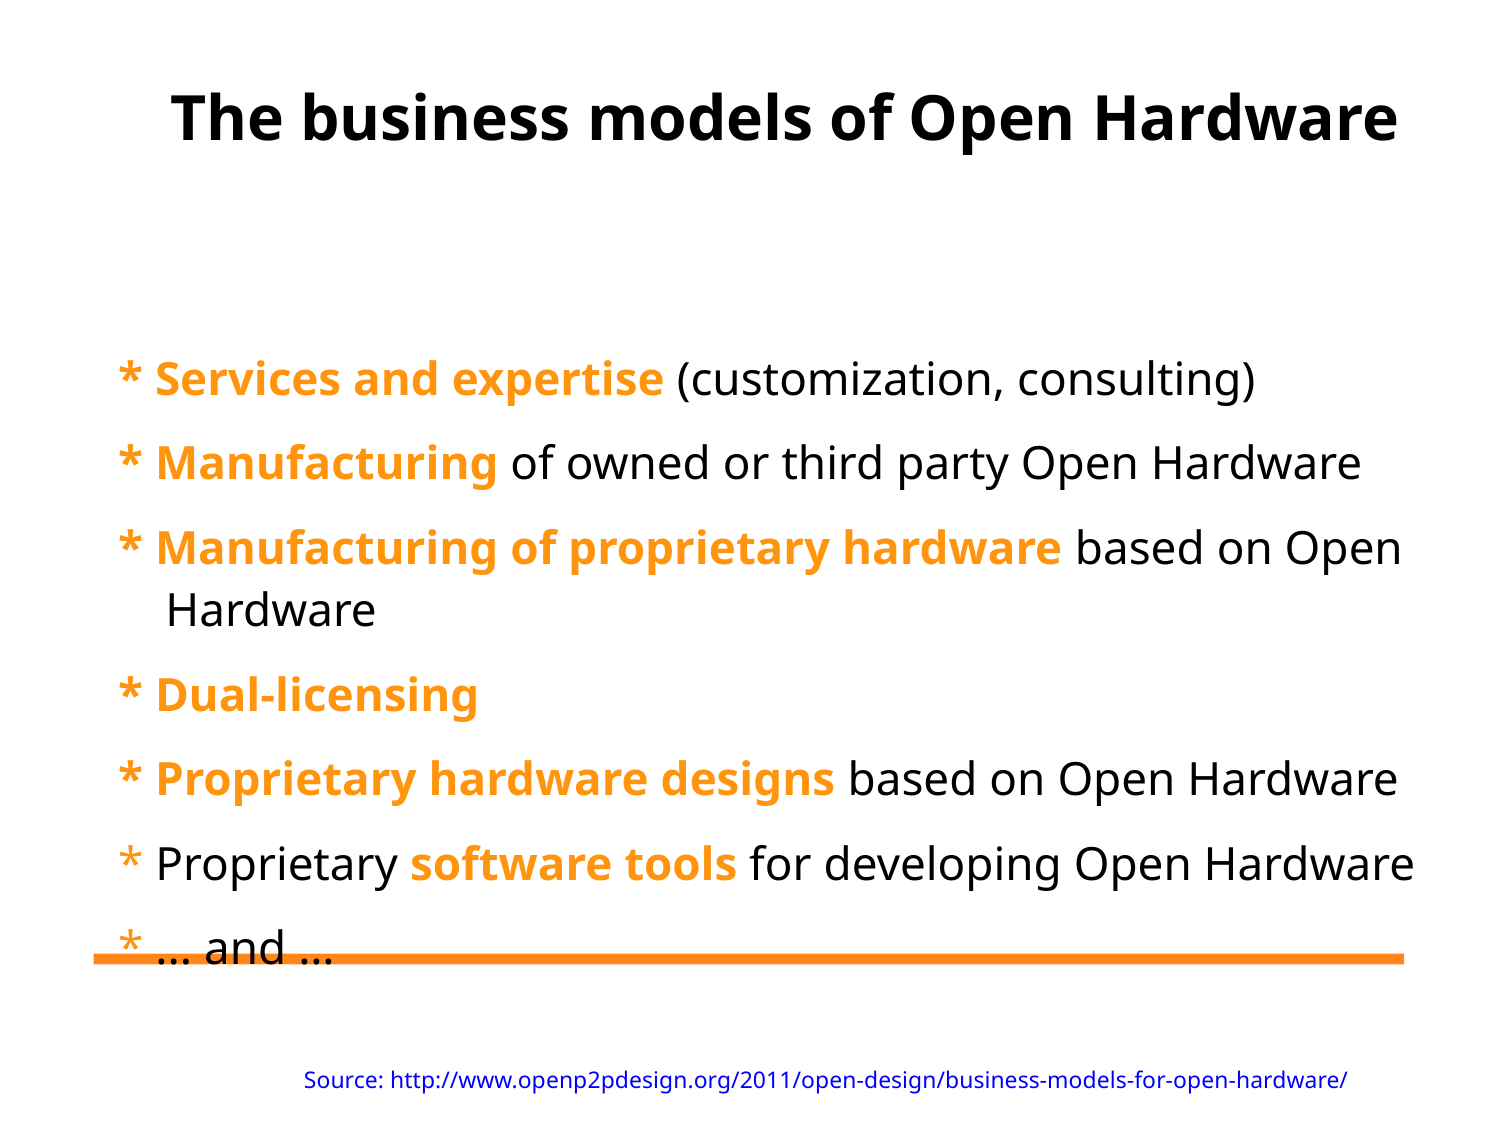

# The business models of Open Hardware
* Services and expertise (customization, consulting)
* Manufacturing of owned or third party Open Hardware
* Manufacturing of proprietary hardware based on Open Hardware
* Dual-licensing
* Proprietary hardware designs based on Open Hardware
* Proprietary software tools for developing Open Hardware
* ... and …
Source: http://www.openp2pdesign.org/2011/open-design/business-models-for-open-hardware/